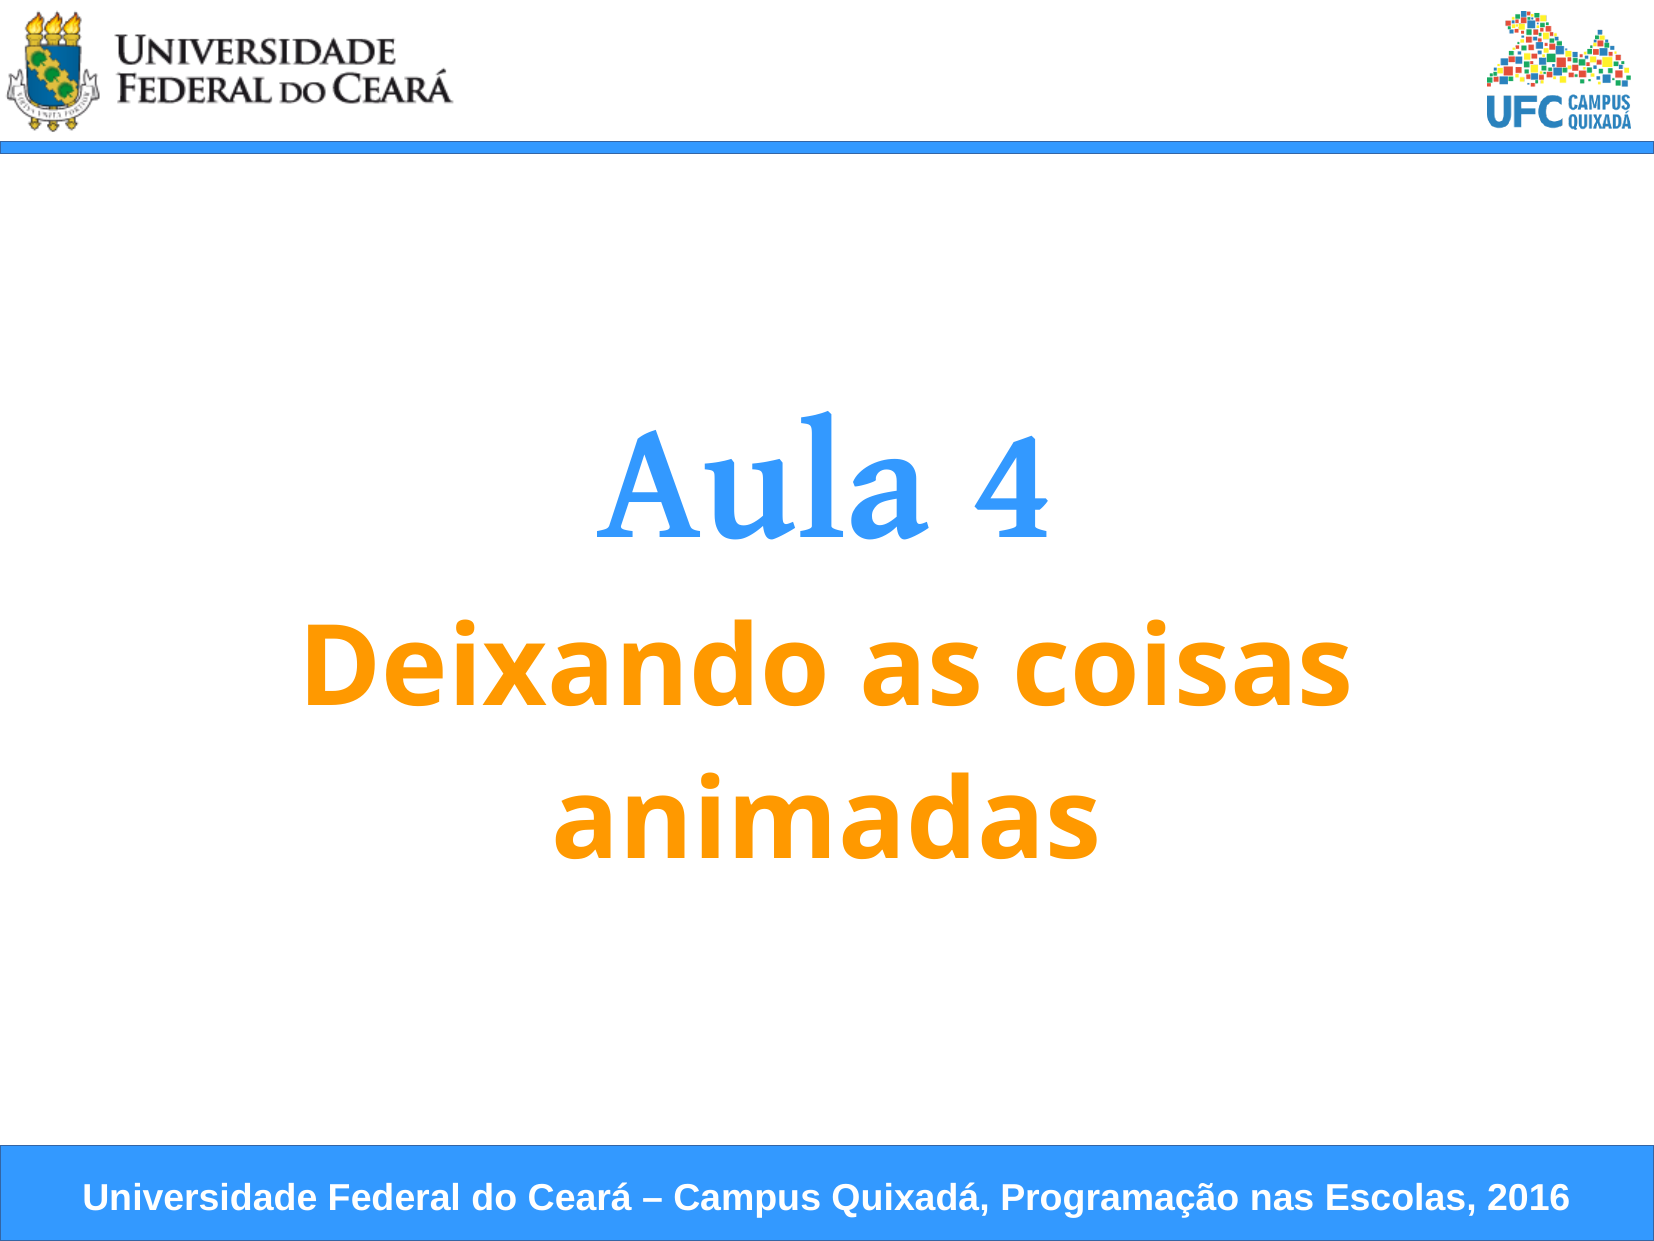

# Aula 4
Deixando as coisas animadas
Universidade Federal do Ceará – Campus Quixadá, Programação nas Escolas, 2016